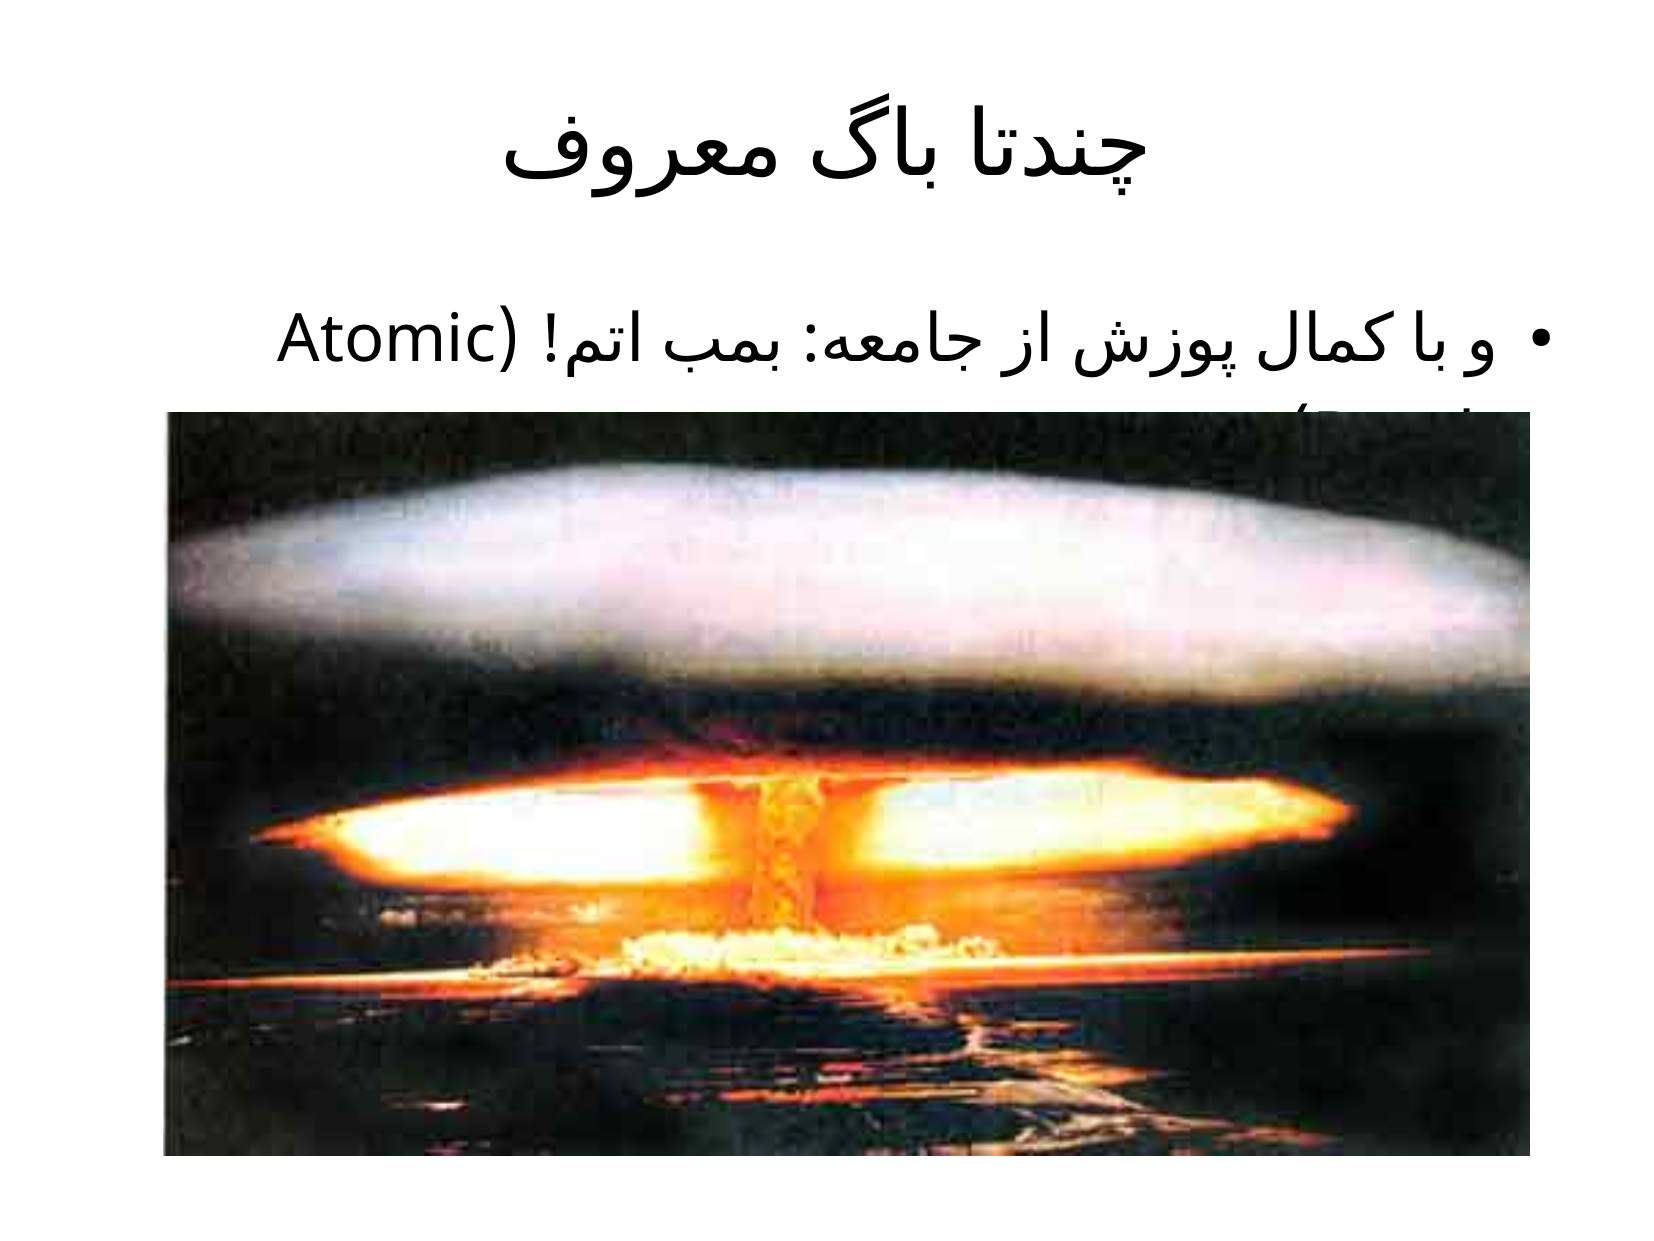

# چندتا باگ معروف
و با کمال پوزش از جامعه: بمب اتم! (Atomic Bomb)